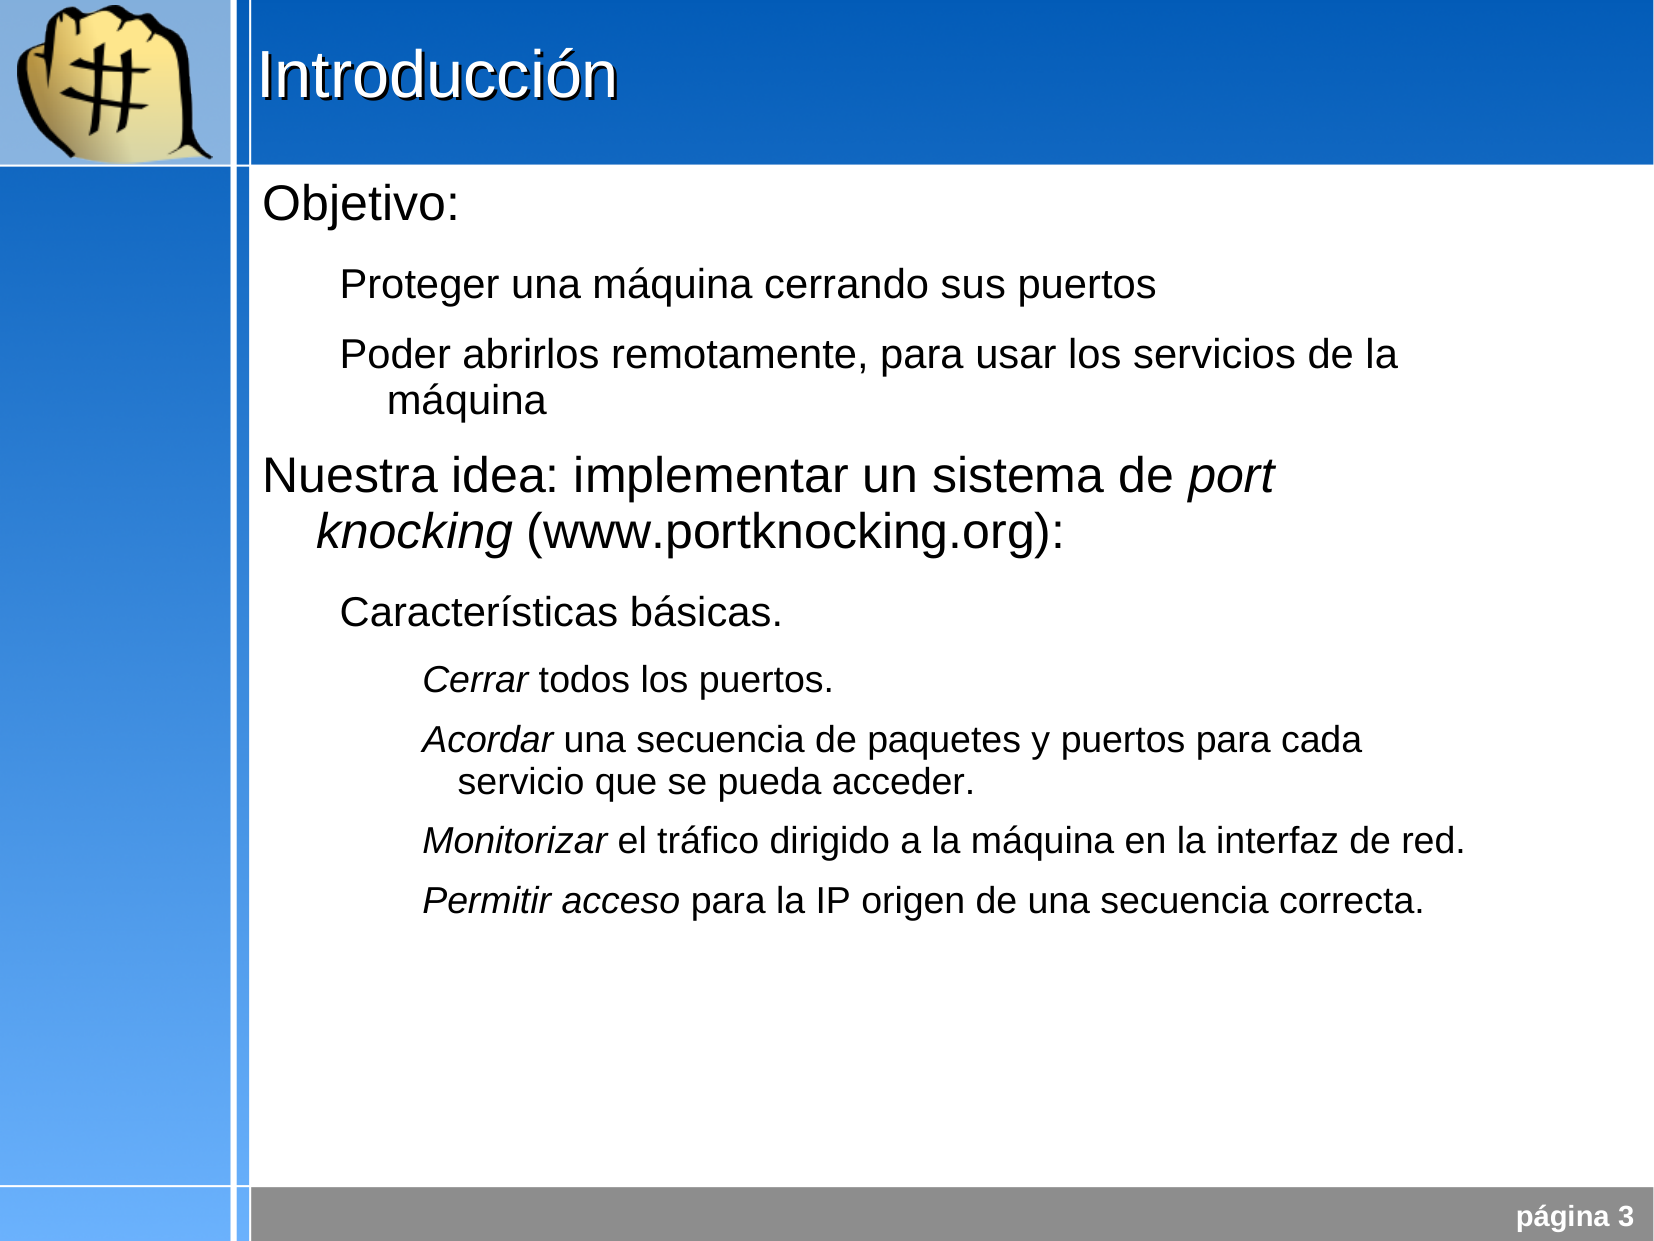

# Introducción
Objetivo:
Proteger una máquina cerrando sus puertos
Poder abrirlos remotamente, para usar los servicios de la máquina
Nuestra idea: implementar un sistema de port knocking (www.portknocking.org):
Características básicas.
Cerrar todos los puertos.
Acordar una secuencia de paquetes y puertos para cada servicio que se pueda acceder.
Monitorizar el tráfico dirigido a la máquina en la interfaz de red.
Permitir acceso para la IP origen de una secuencia correcta.